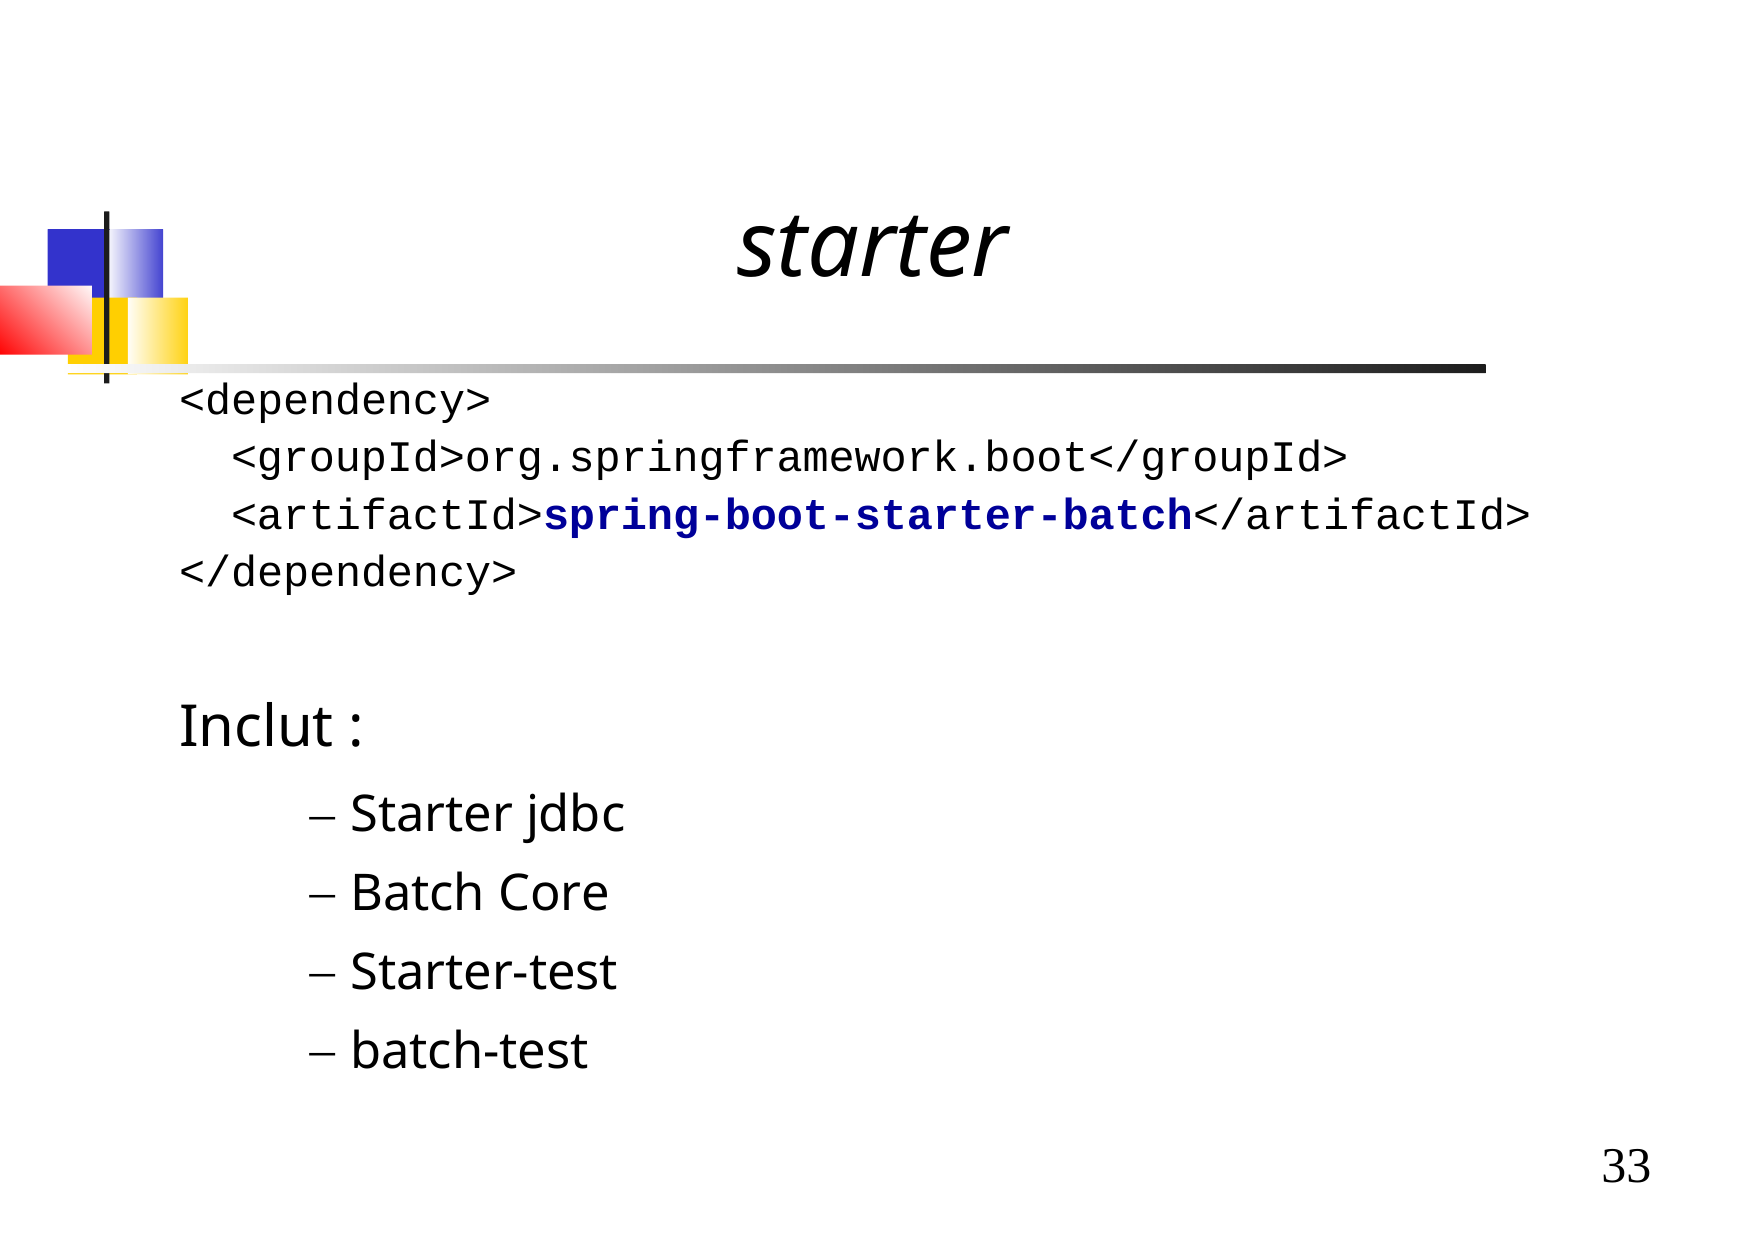

# starter
<dependency>
 <groupId>org.springframework.boot</groupId>
 <artifactId>spring-boot-starter-batch</artifactId>
</dependency>
Inclut :
Starter jdbc
Batch Core
Starter-test
batch-test